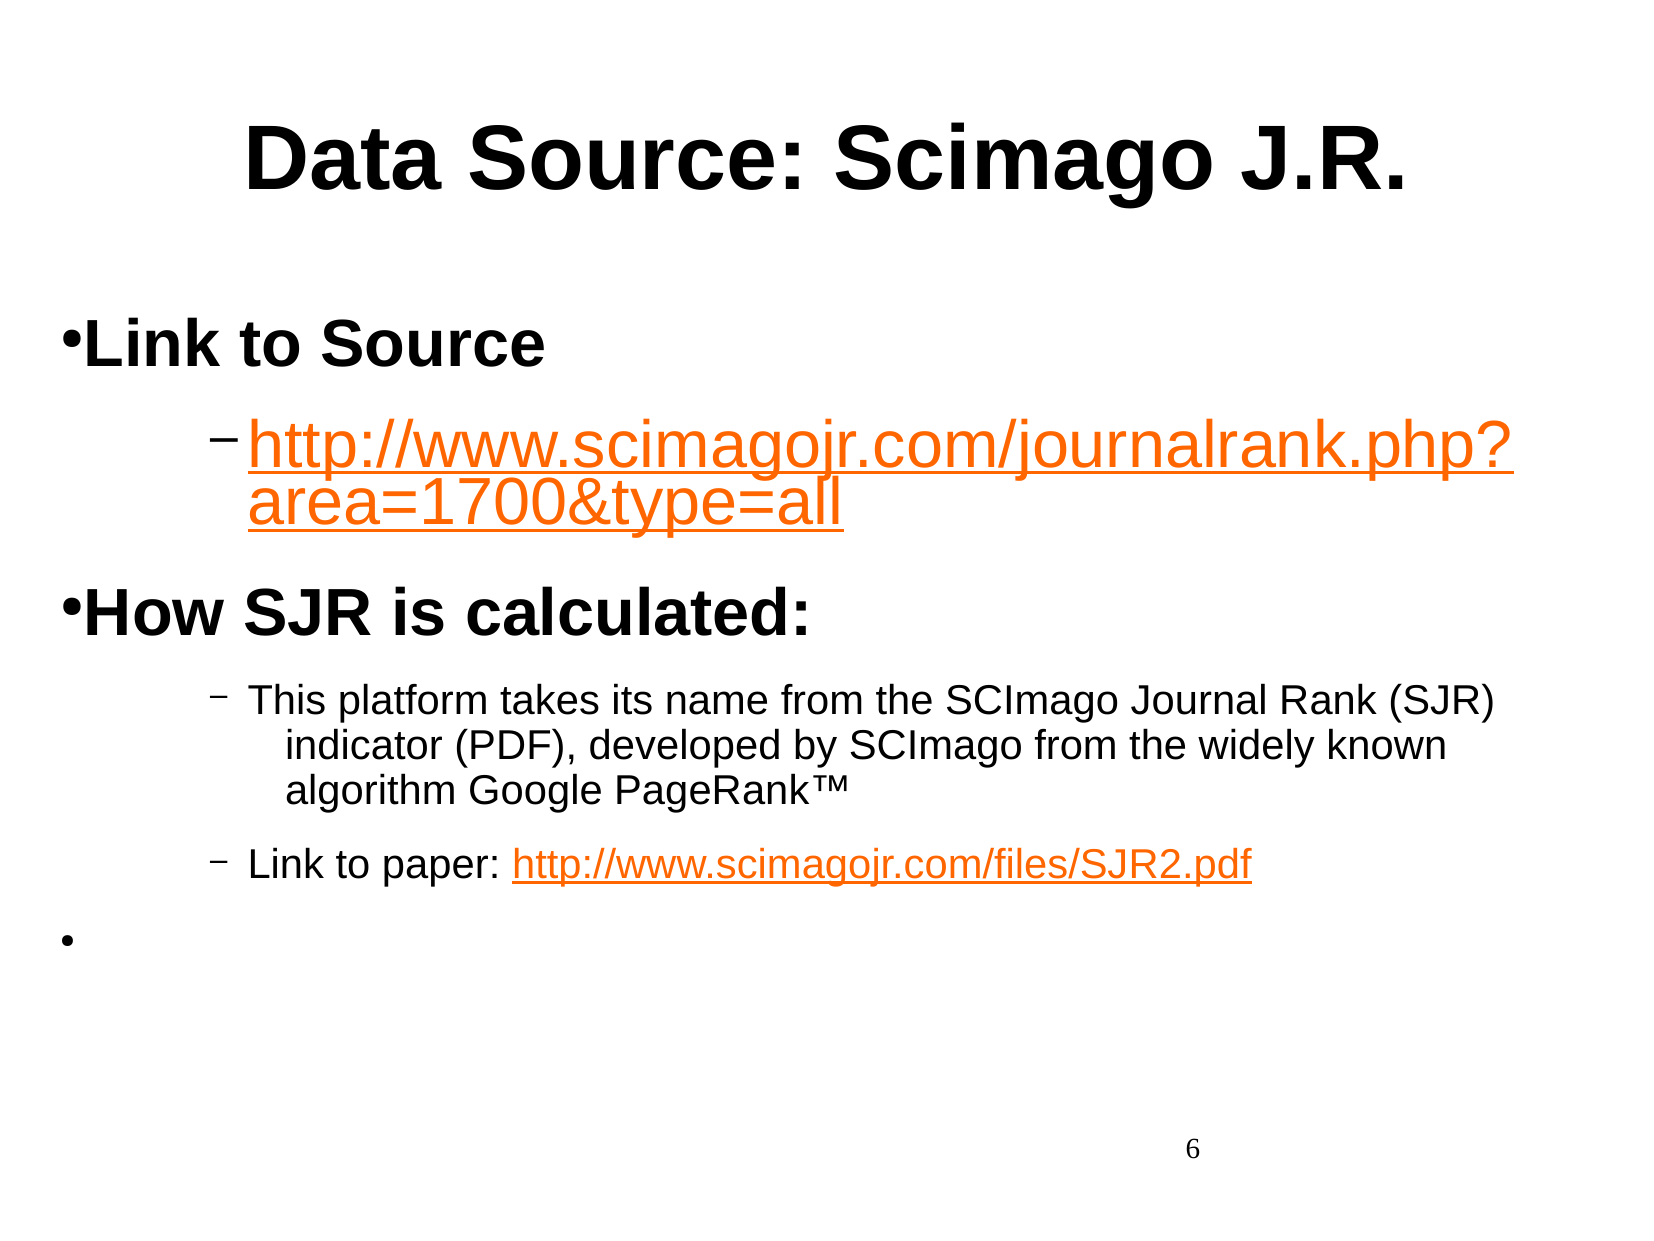

# Data Source: Scimago J.R.
Link to Source
http://www.scimagojr.com/journalrank.php?area=1700&type=all
How SJR is calculated:
This platform takes its name from the SCImago Journal Rank (SJR) indicator (PDF), developed by SCImago from the widely known algorithm Google PageRank™
Link to paper: http://www.scimagojr.com/files/SJR2.pdf